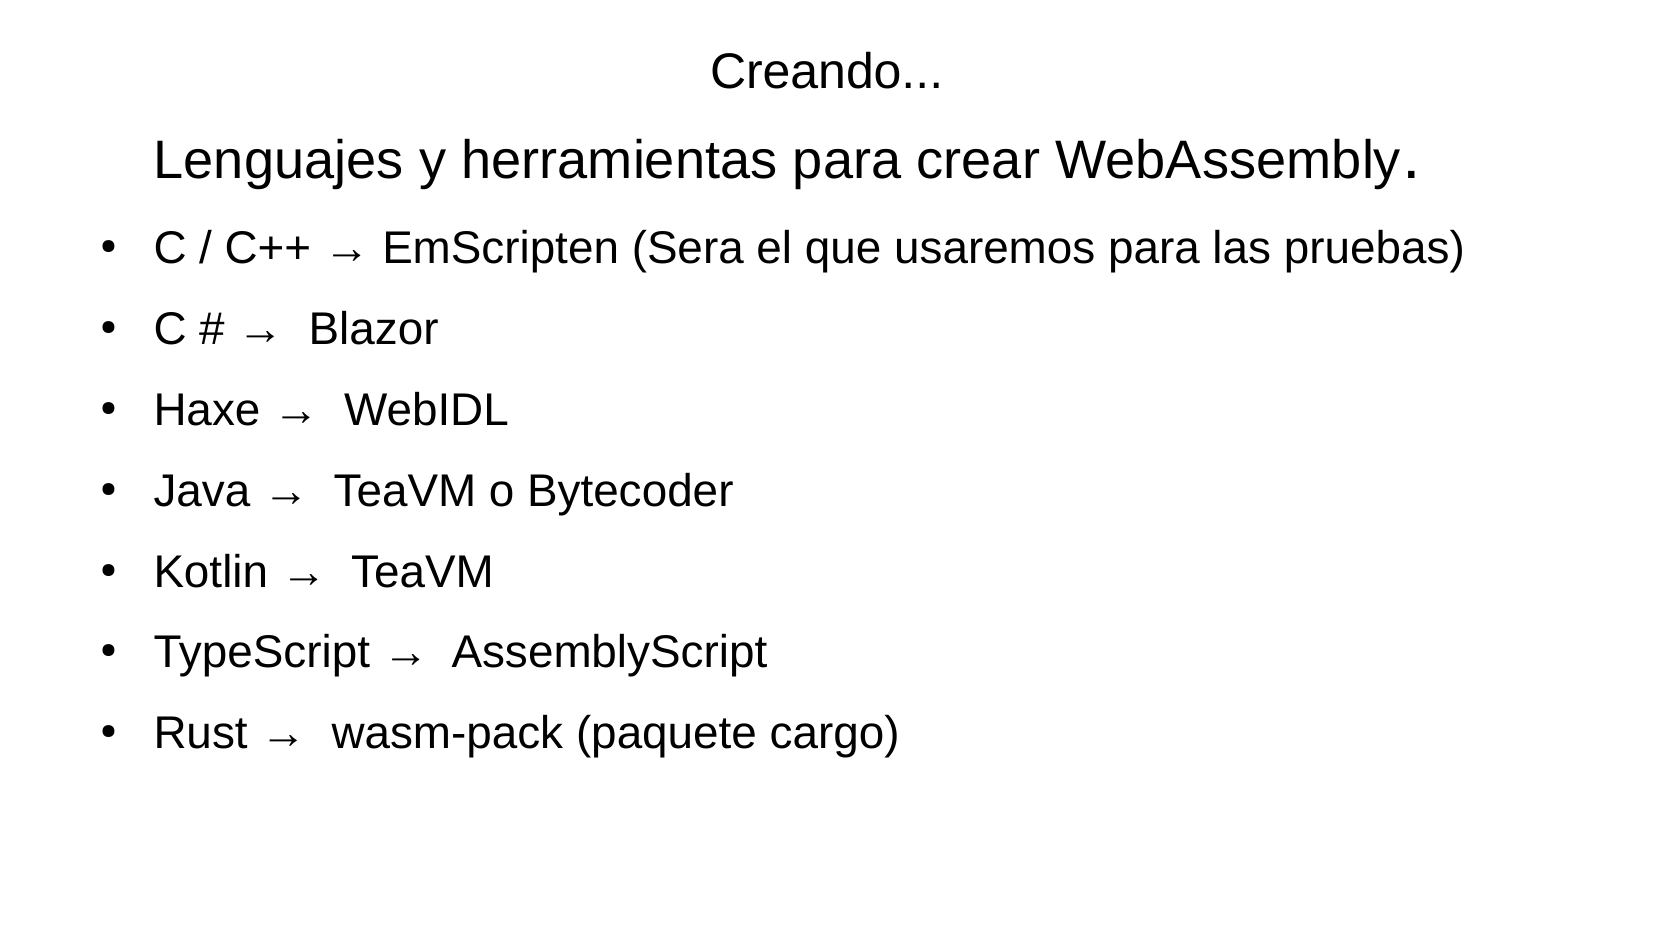

# Creando...
Lenguajes y herramientas para crear WebAssembly.
C / C++ → EmScripten (Sera el que usaremos para las pruebas)
C # → Blazor
Haxe → WebIDL
Java → TeaVM o Bytecoder
Kotlin → TeaVM
TypeScript → AssemblyScript
Rust → wasm-pack (paquete cargo)